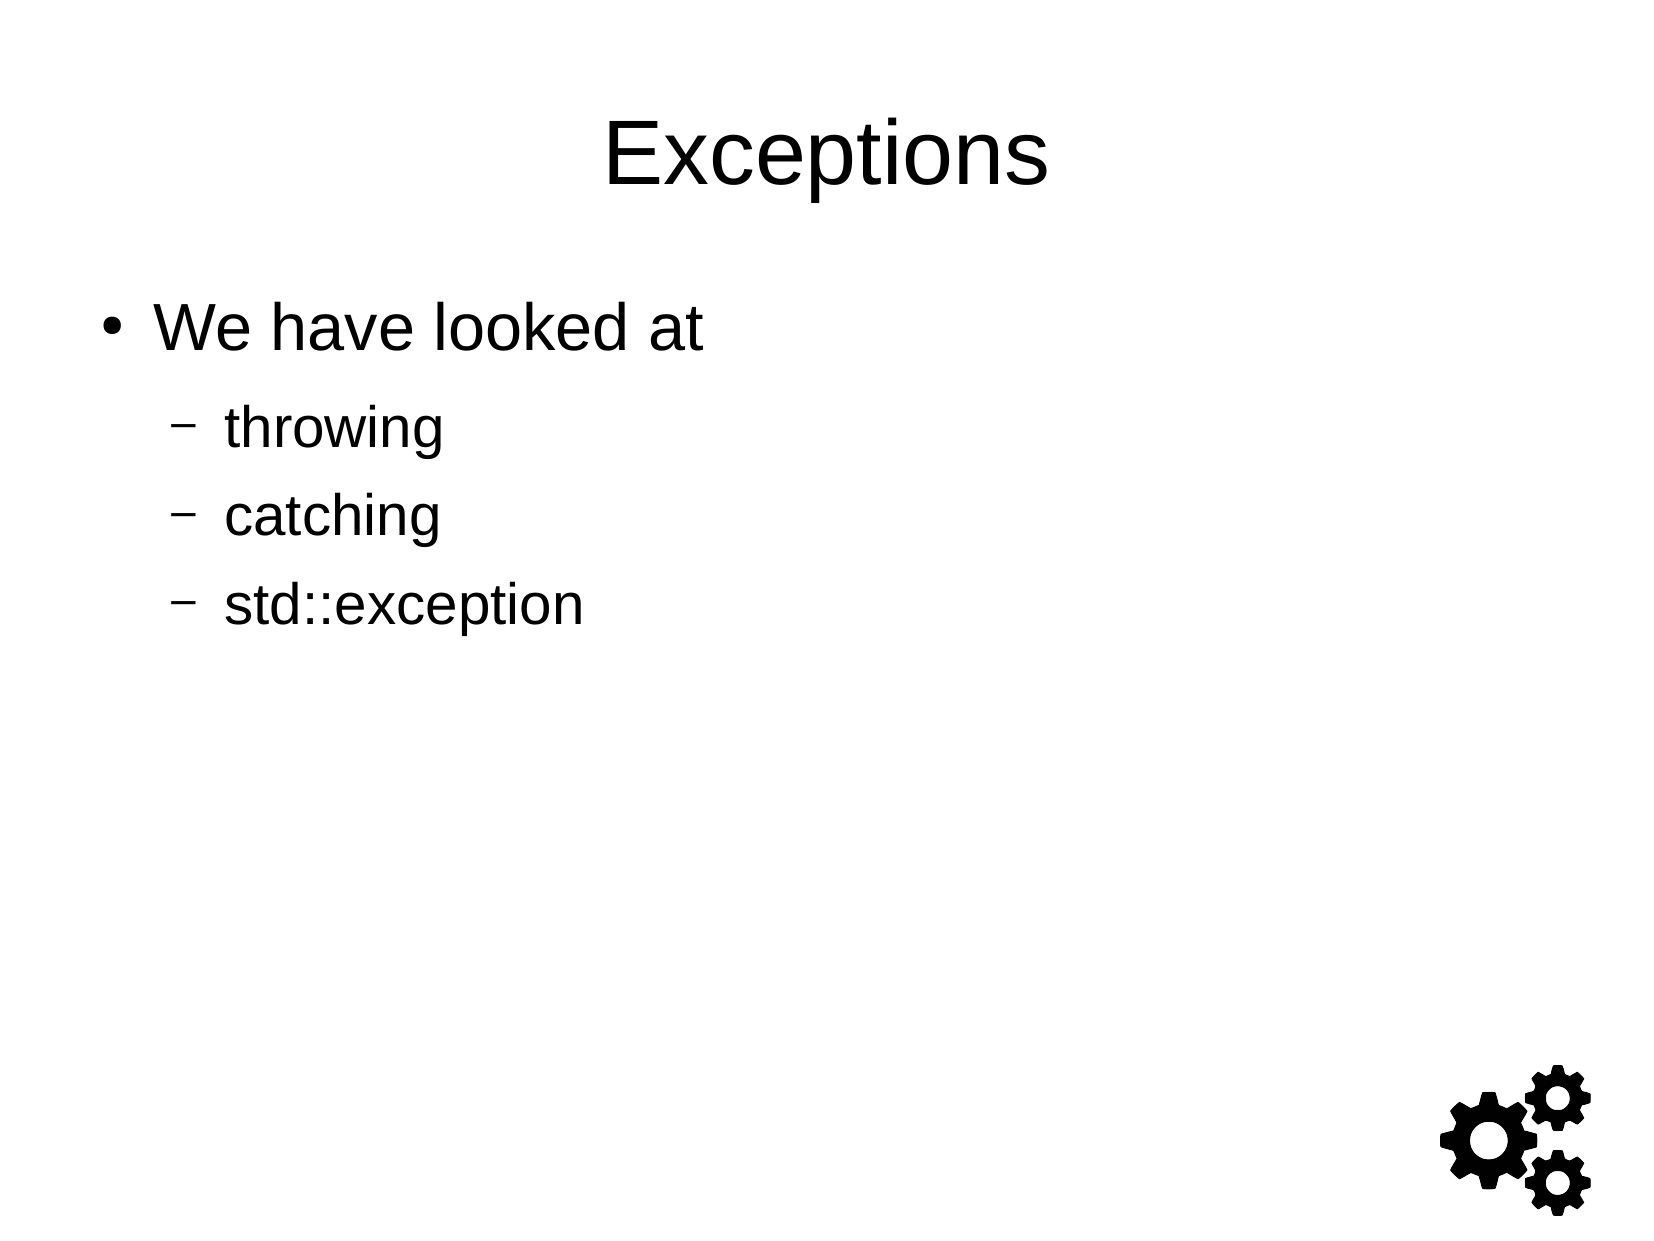

# Exceptions
We have looked at
throwing
catching
std::exception